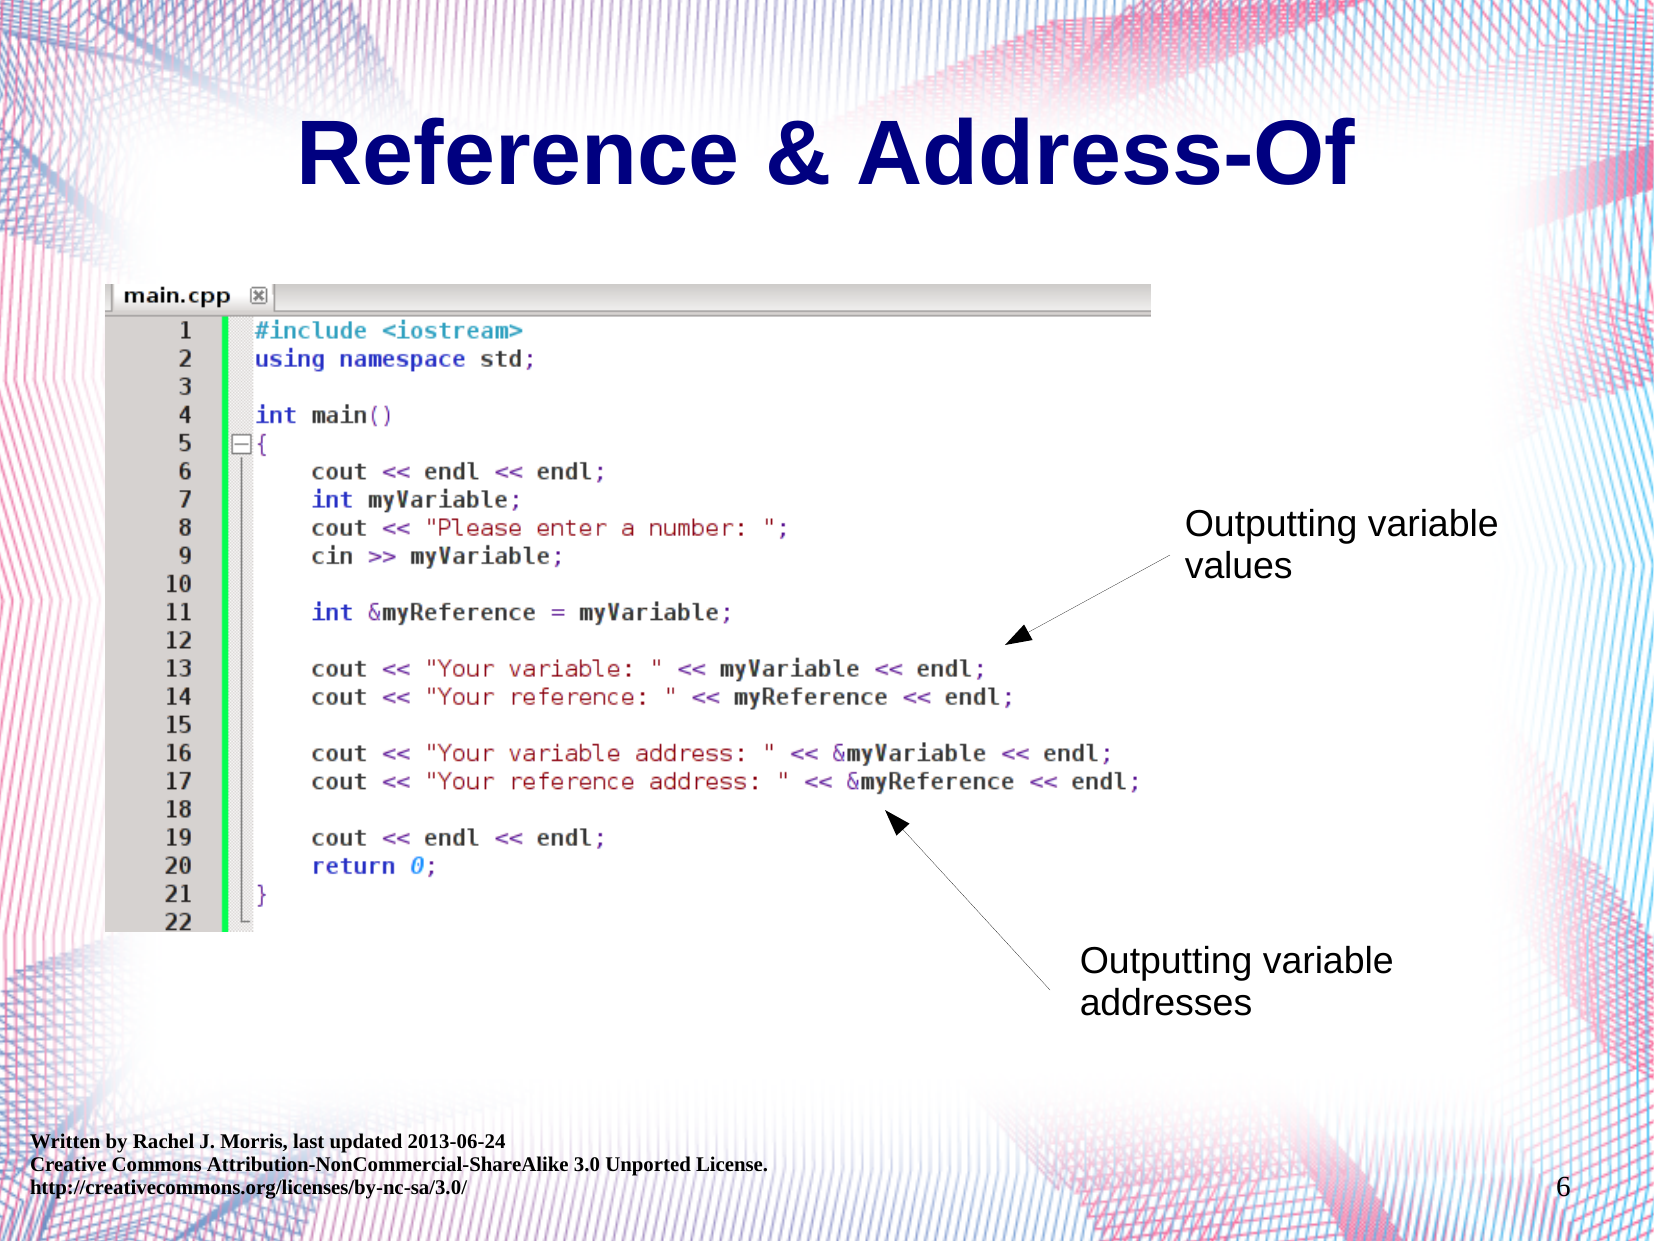

# Reference & Address-Of
Outputting variable values
Outputting variable addresses
6